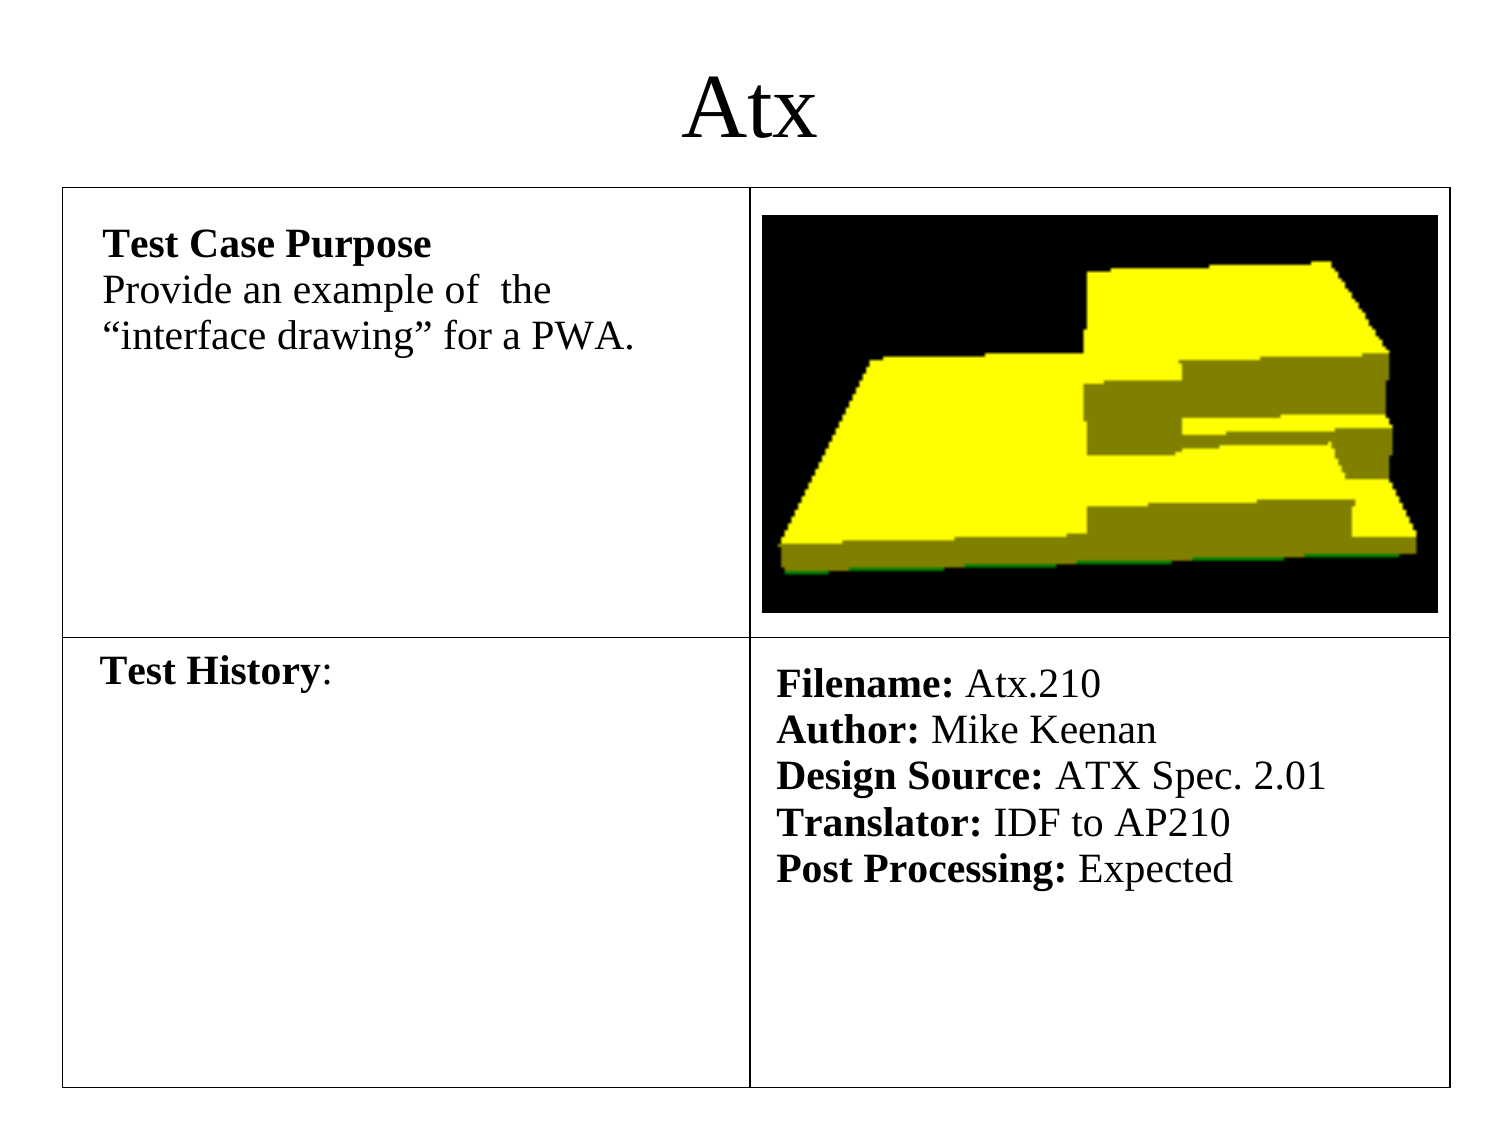

# Atx
Test Case Purpose
Provide an example of the “interface drawing” for a PWA.
Test History:
Filename: Atx.210
Author: Mike Keenan
Design Source: ATX Spec. 2.01
Translator: IDF to AP210
Post Processing: Expected